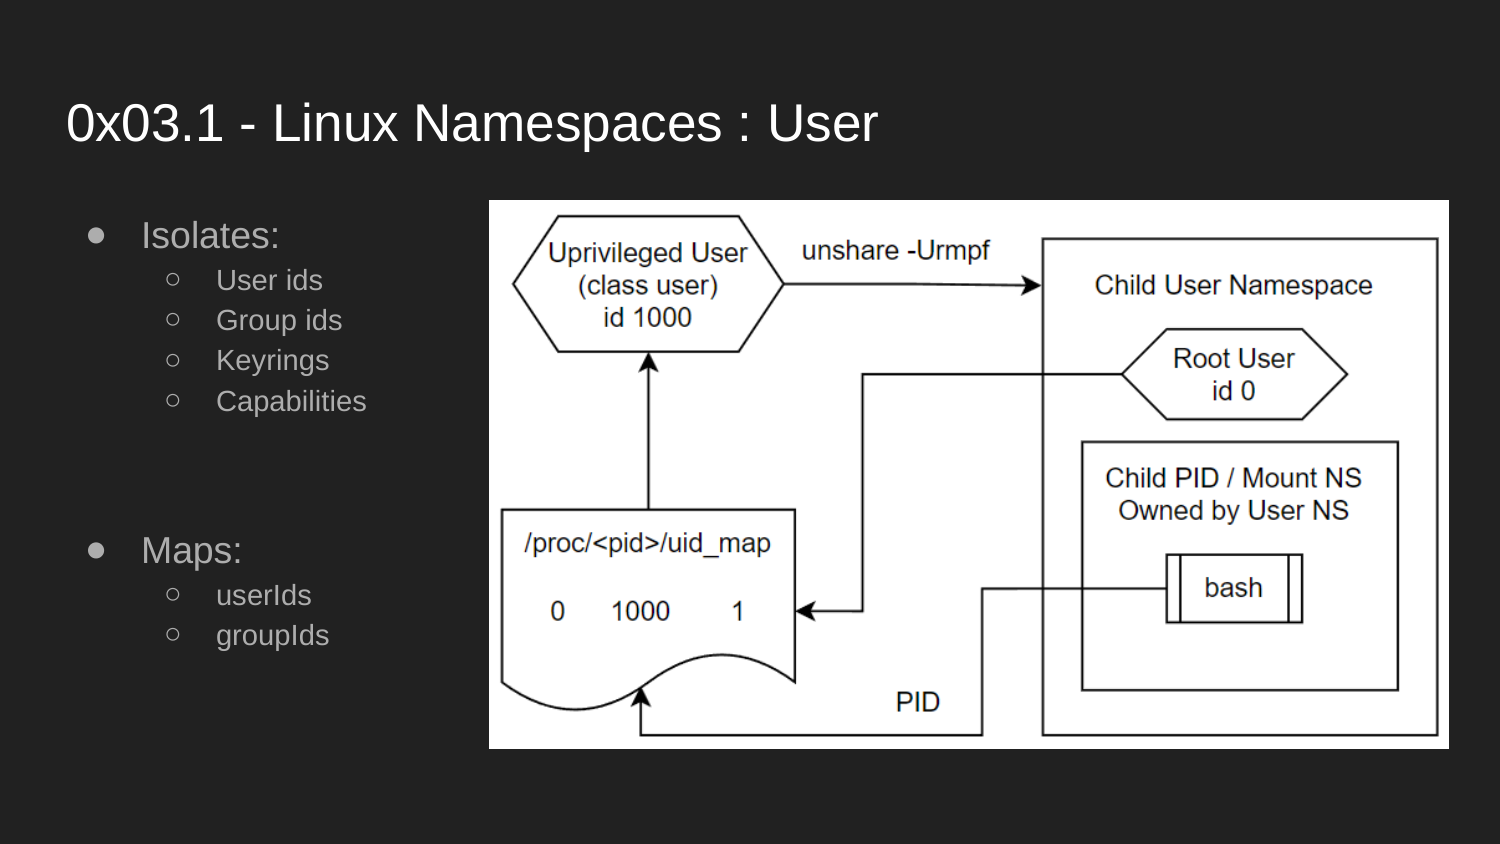

# 0x03.1 - Linux Namespaces : User
Isolates:
User ids
Group ids
Keyrings
Capabilities
Maps:
userIds
groupIds